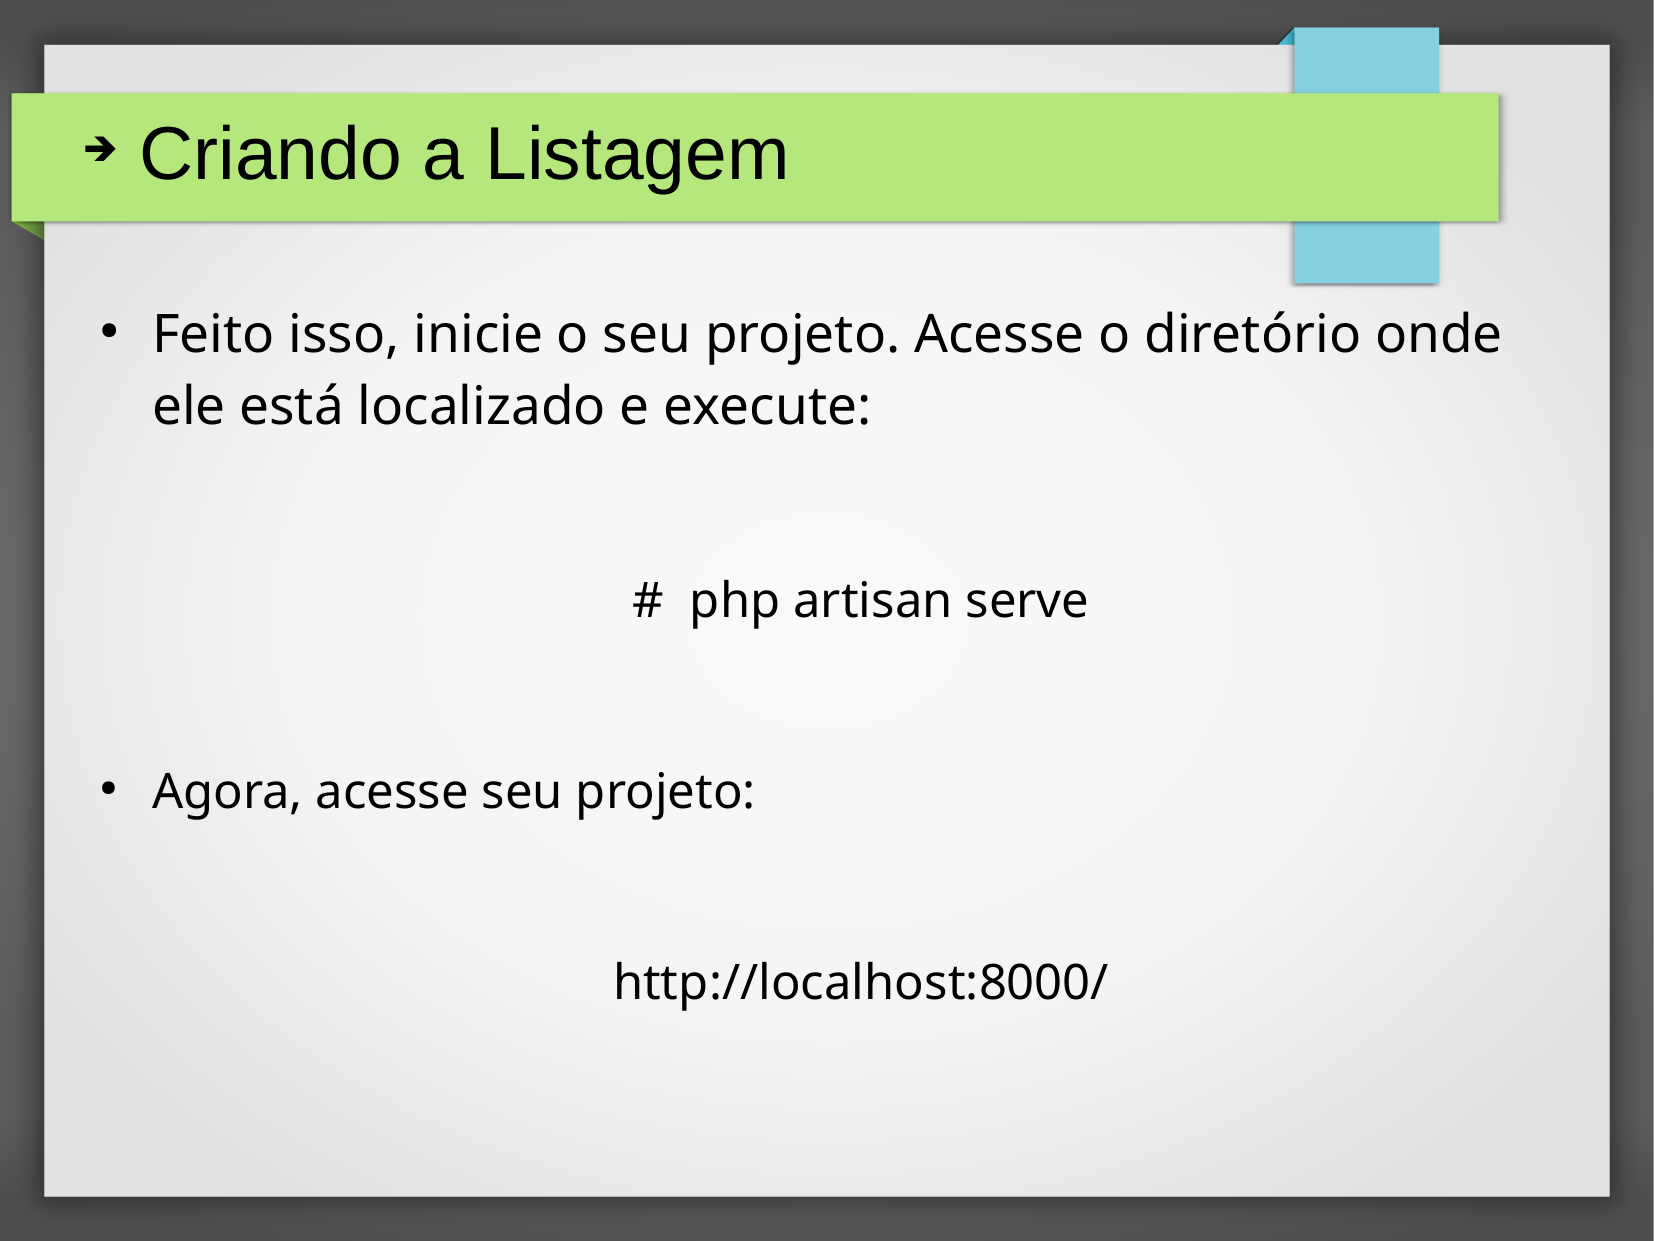

# Criando a Listagem
Feito isso, inicie o seu projeto. Acesse o diretório onde ele está localizado e execute:
# php artisan serve
Agora, acesse seu projeto:
http://localhost:8000/